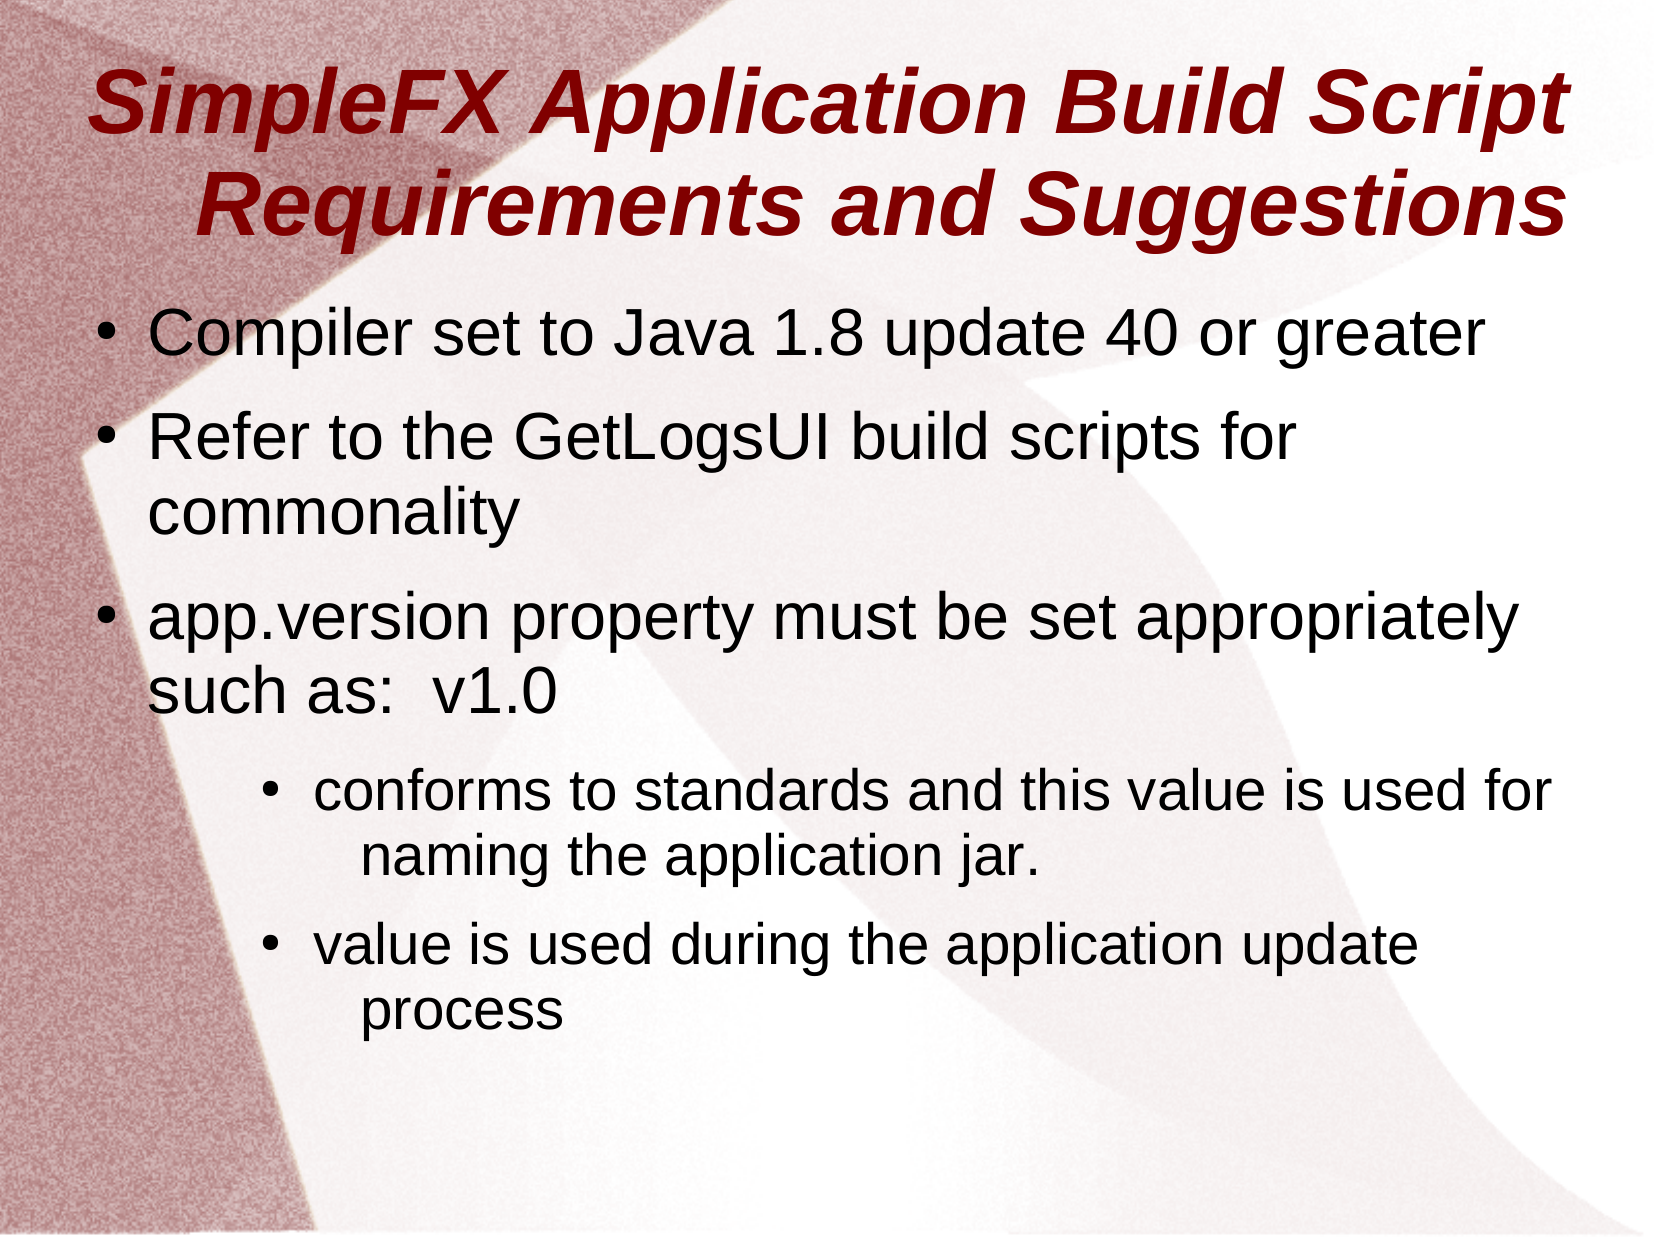

# SimpleFX Application Build Script Requirements and Suggestions
Compiler set to Java 1.8 update 40 or greater
Refer to the GetLogsUI build scripts for commonality
app.version property must be set appropriately such as: v1.0
conforms to standards and this value is used for naming the application jar.
value is used during the application update process